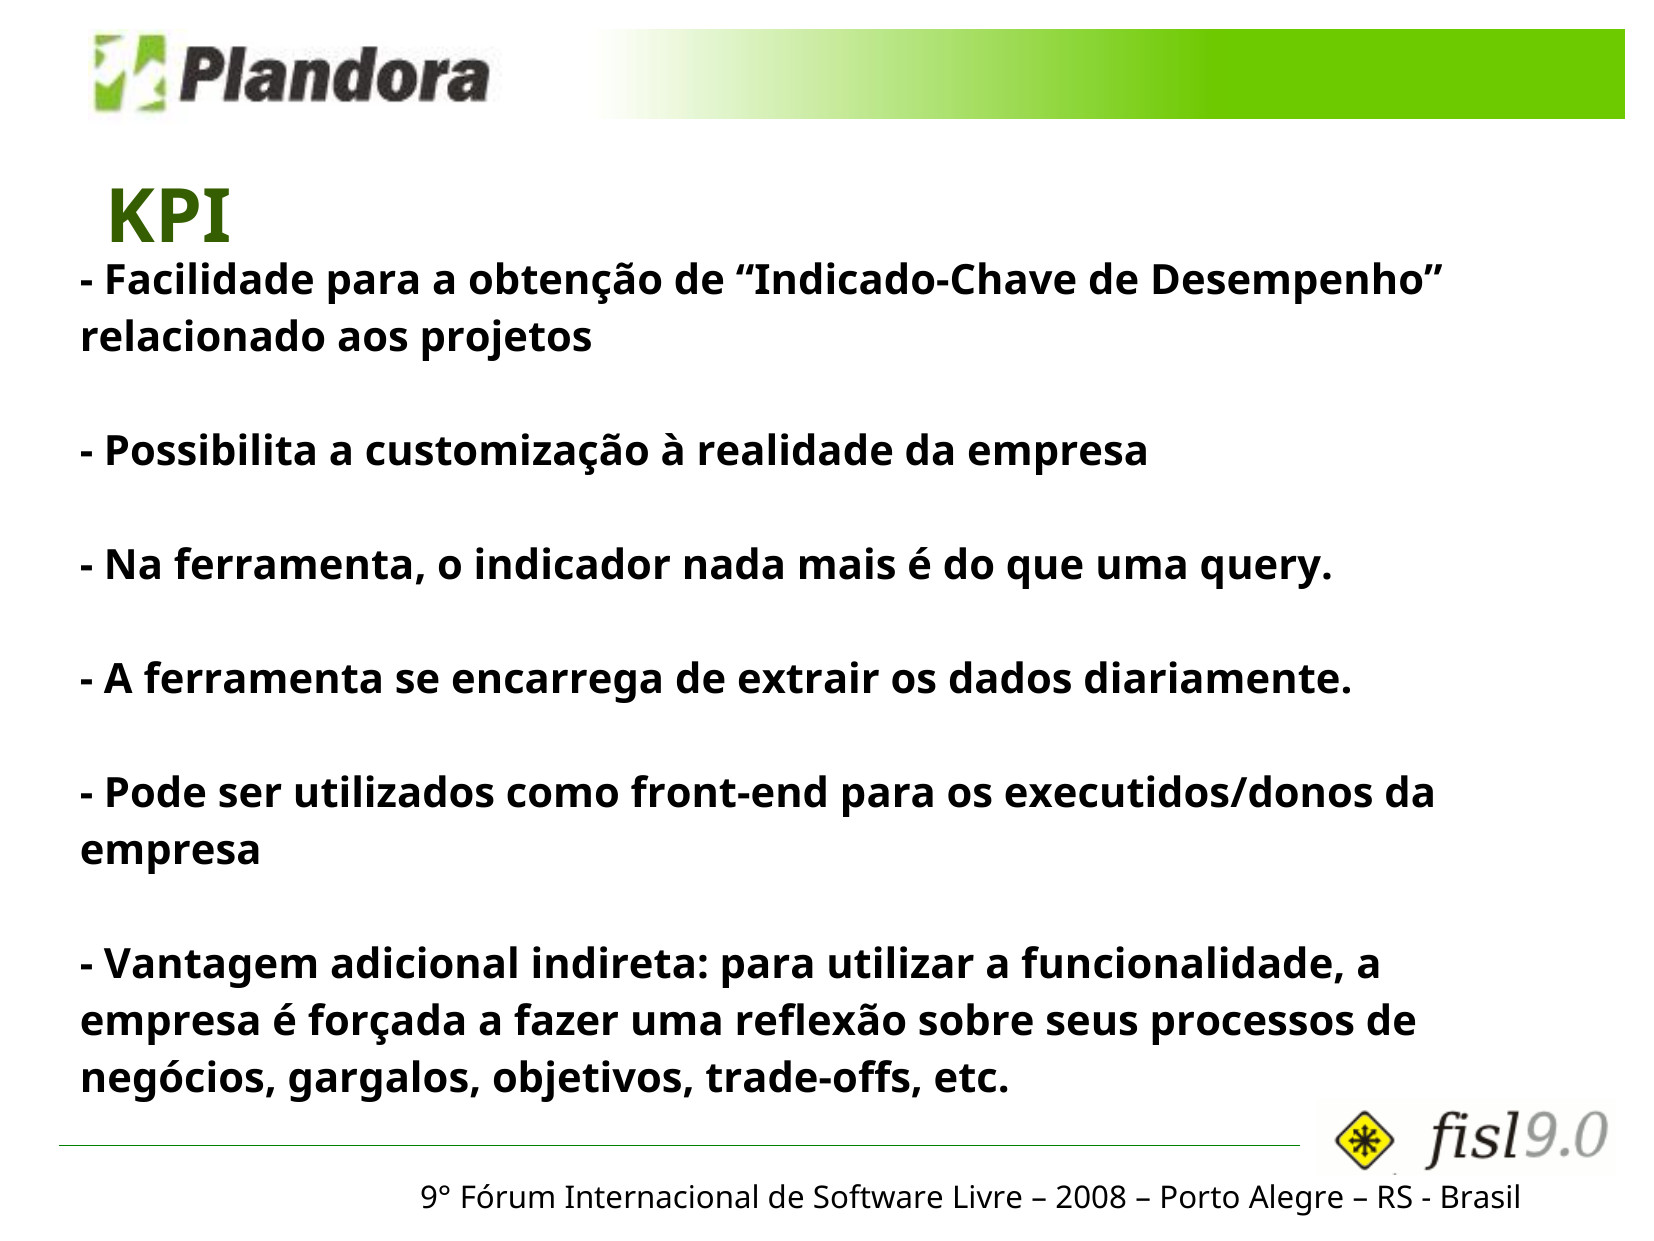

# KPI
- Facilidade para a obtenção de “Indicado-Chave de Desempenho” relacionado aos projetos
- Possibilita a customização à realidade da empresa
- Na ferramenta, o indicador nada mais é do que uma query.
- A ferramenta se encarrega de extrair os dados diariamente.
- Pode ser utilizados como front-end para os executidos/donos da empresa
- Vantagem adicional indireta: para utilizar a funcionalidade, a empresa é forçada a fazer uma reflexão sobre seus processos de negócios, gargalos, objetivos, trade-offs, etc.